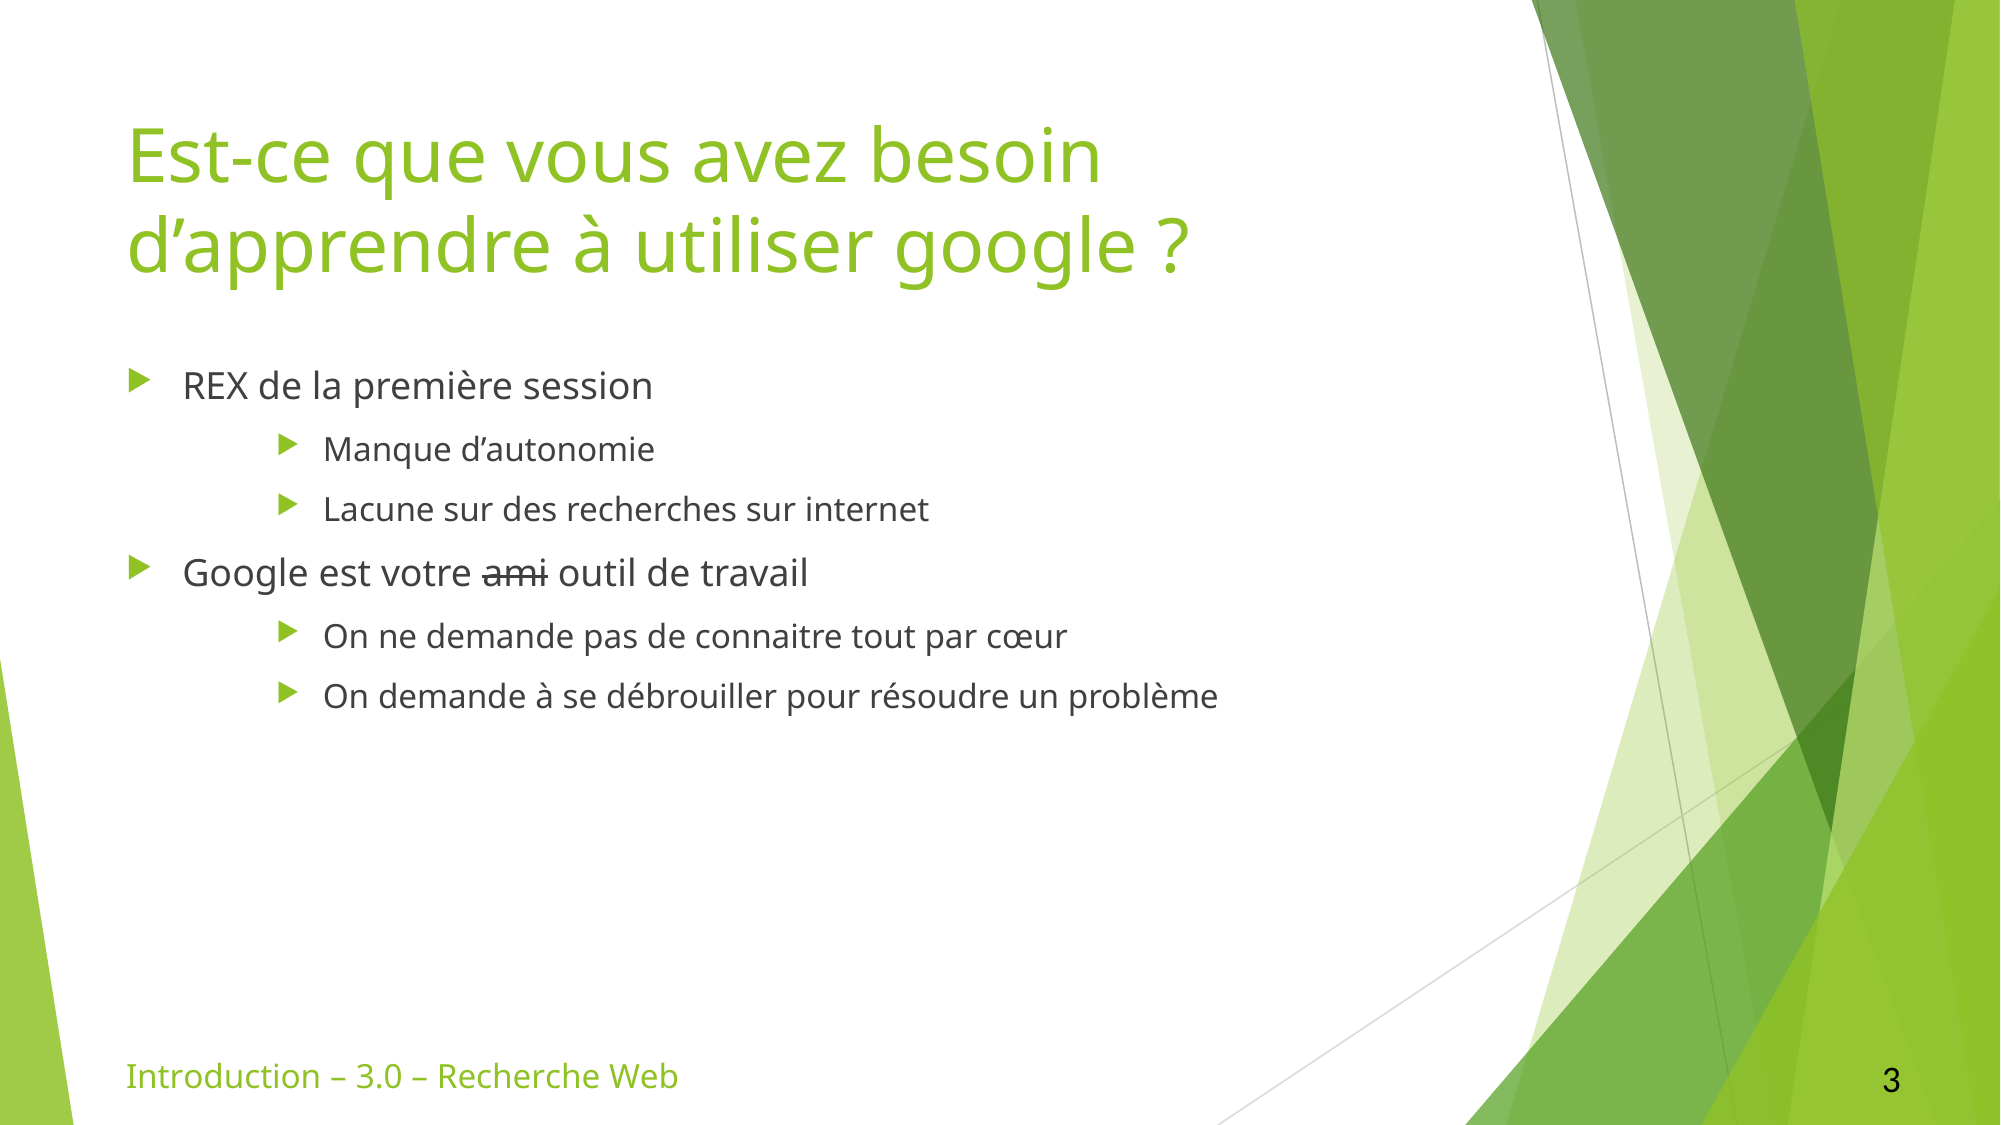

# Est-ce que vous avez besoin d’apprendre à utiliser google ?
REX de la première session
Manque d’autonomie
Lacune sur des recherches sur internet
Google est votre ami outil de travail
On ne demande pas de connaitre tout par cœur
On demande à se débrouiller pour résoudre un problème
Introduction – 3.0 – Recherche Web